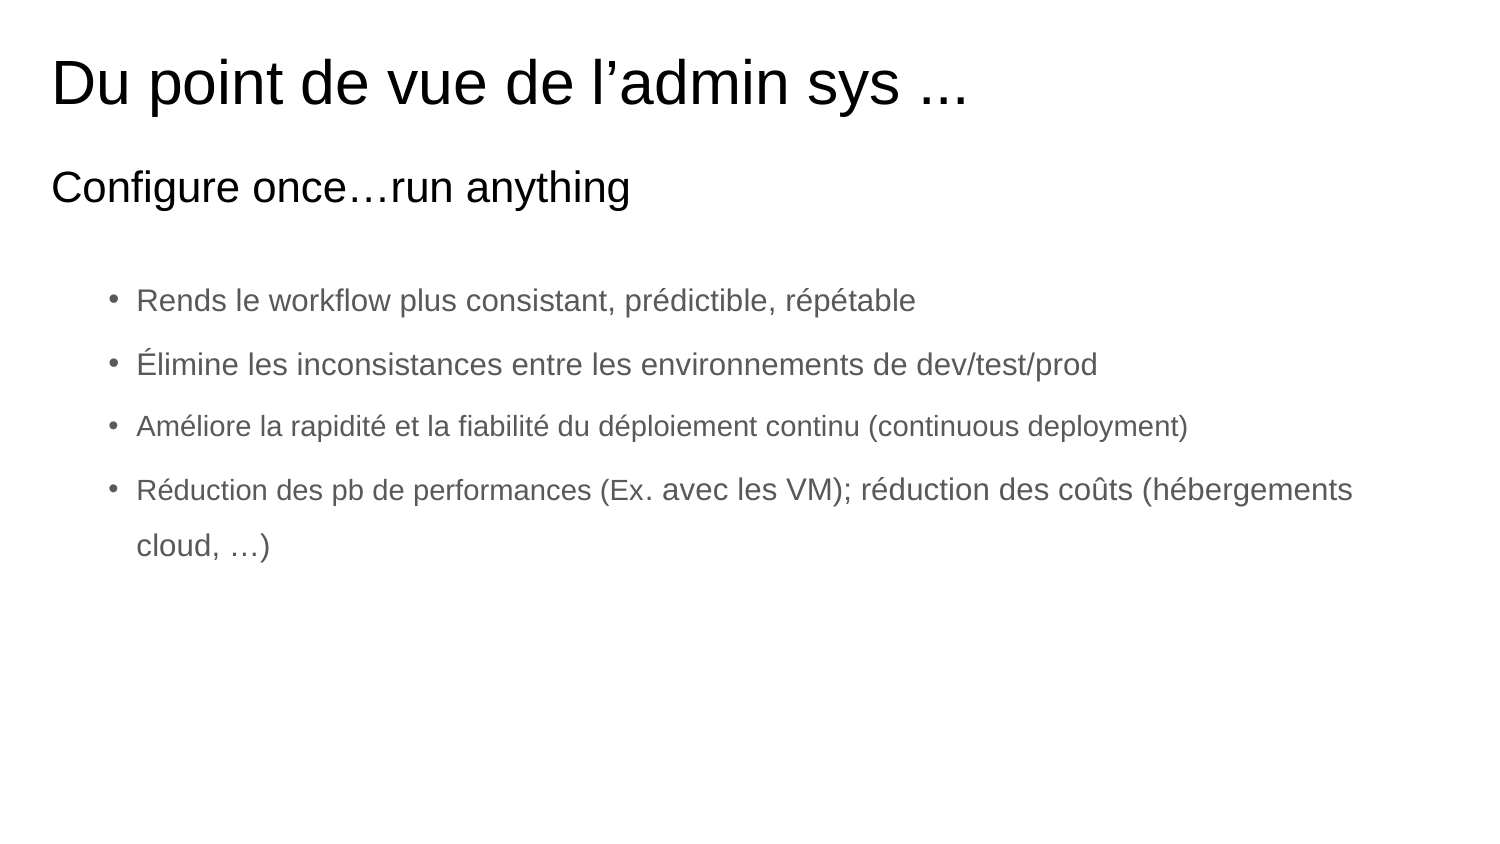

# Du point de vue de l’admin sys ...
Configure once…run anything
Rends le workflow plus consistant, prédictible, répétable
Élimine les inconsistances entre les environnements de dev/test/prod
Améliore la rapidité et la fiabilité du déploiement continu (continuous deployment)
Réduction des pb de performances (Ex. avec les VM); réduction des coûts (hébergements cloud, …)